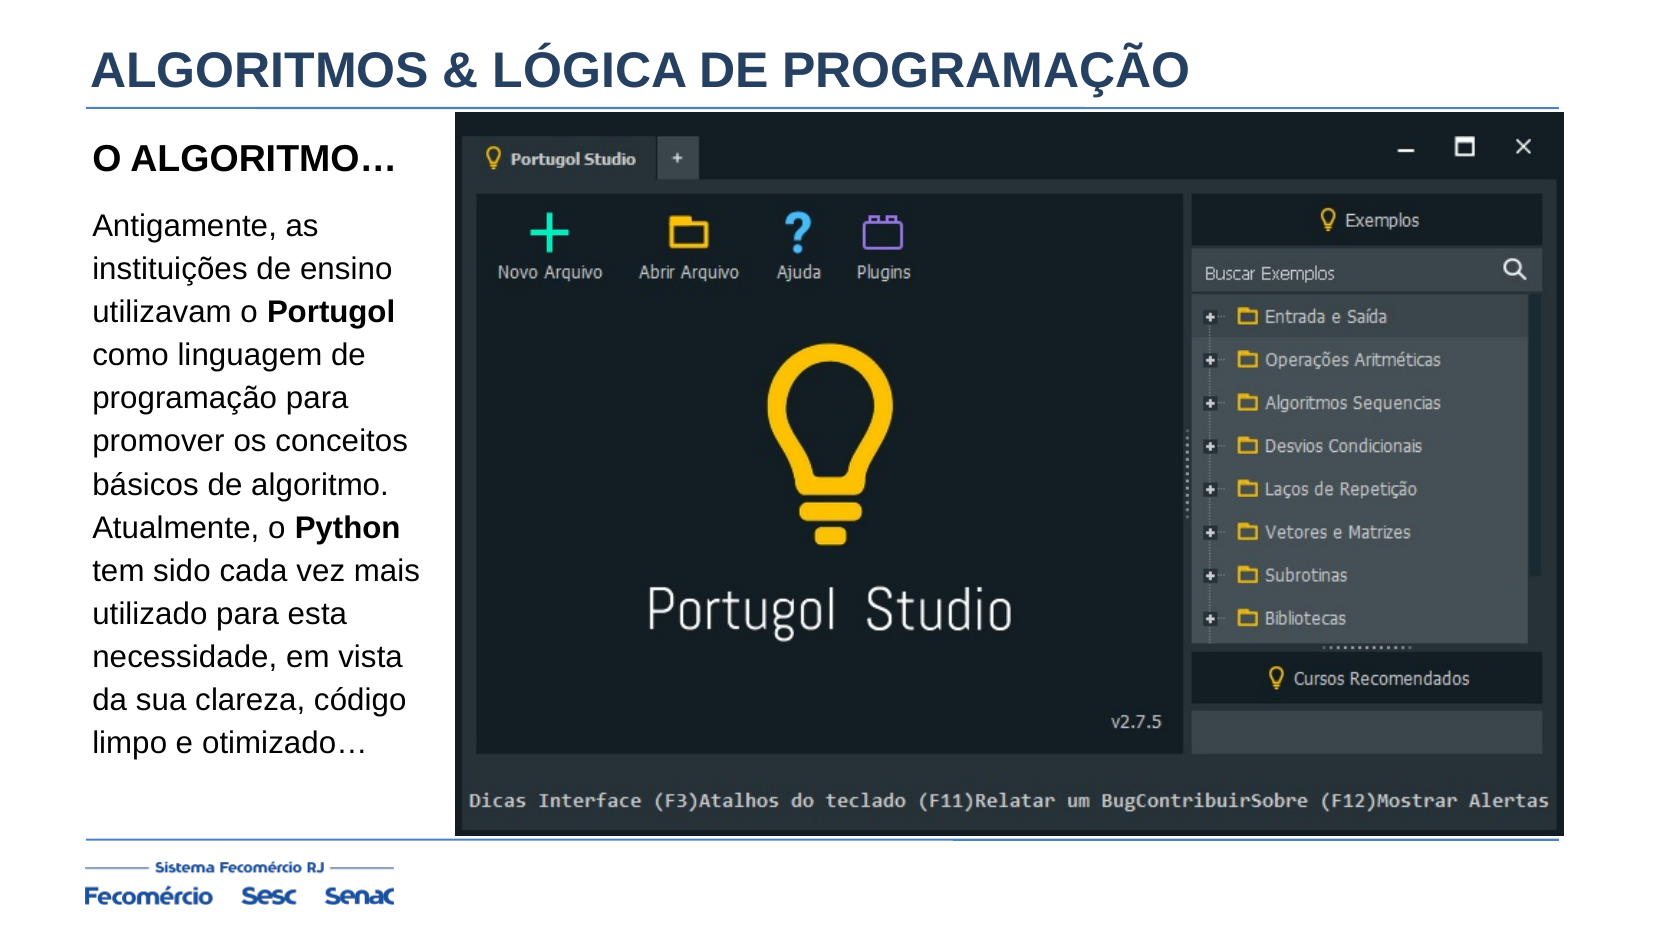

ALGORITMOS & LÓGICA DE PROGRAMAÇÃO
O ALGORITMO…
Antigamente, as instituições de ensino utilizavam o Portugol como linguagem de programação para promover os conceitos básicos de algoritmo. Atualmente, o Python tem sido cada vez mais utilizado para esta necessidade, em vista da sua clareza, código limpo e otimizado…